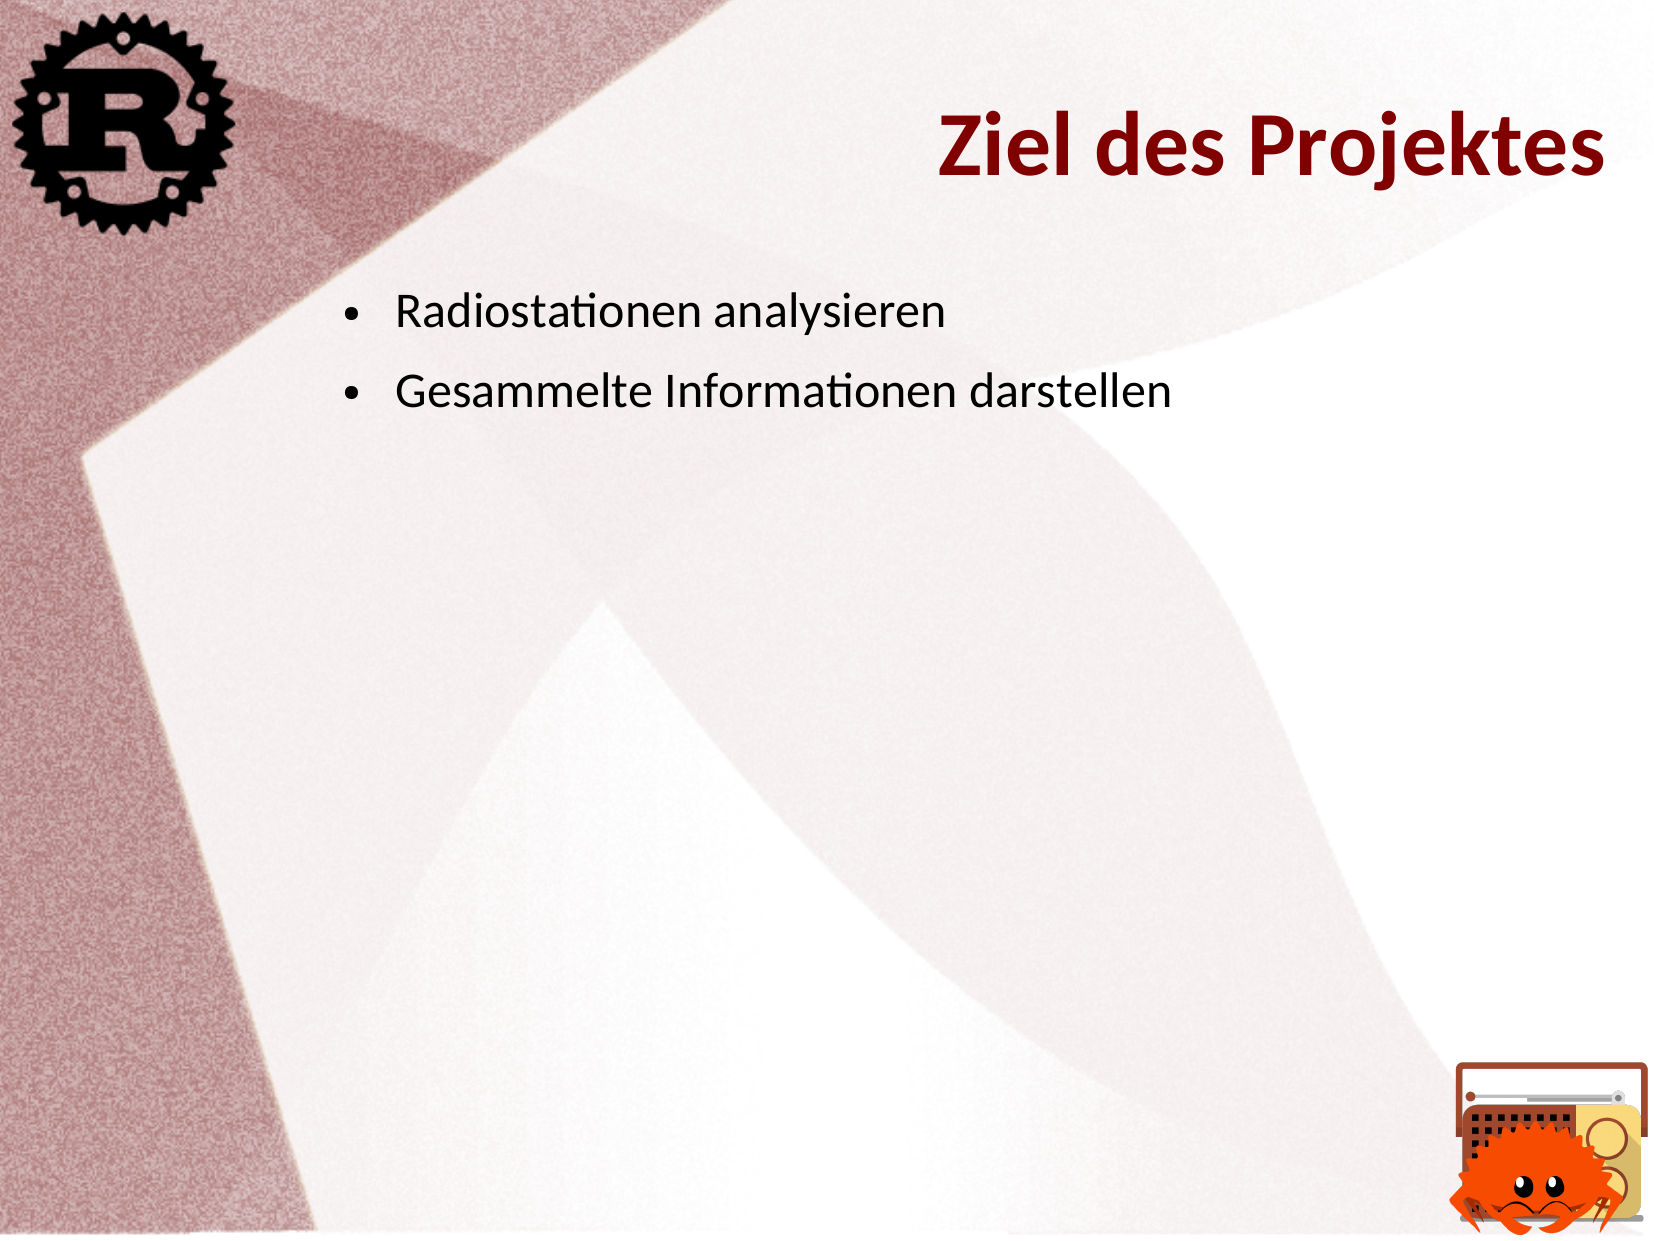

# Ziel des Projektes
Radiostationen analysieren
Gesammelte Informationen darstellen